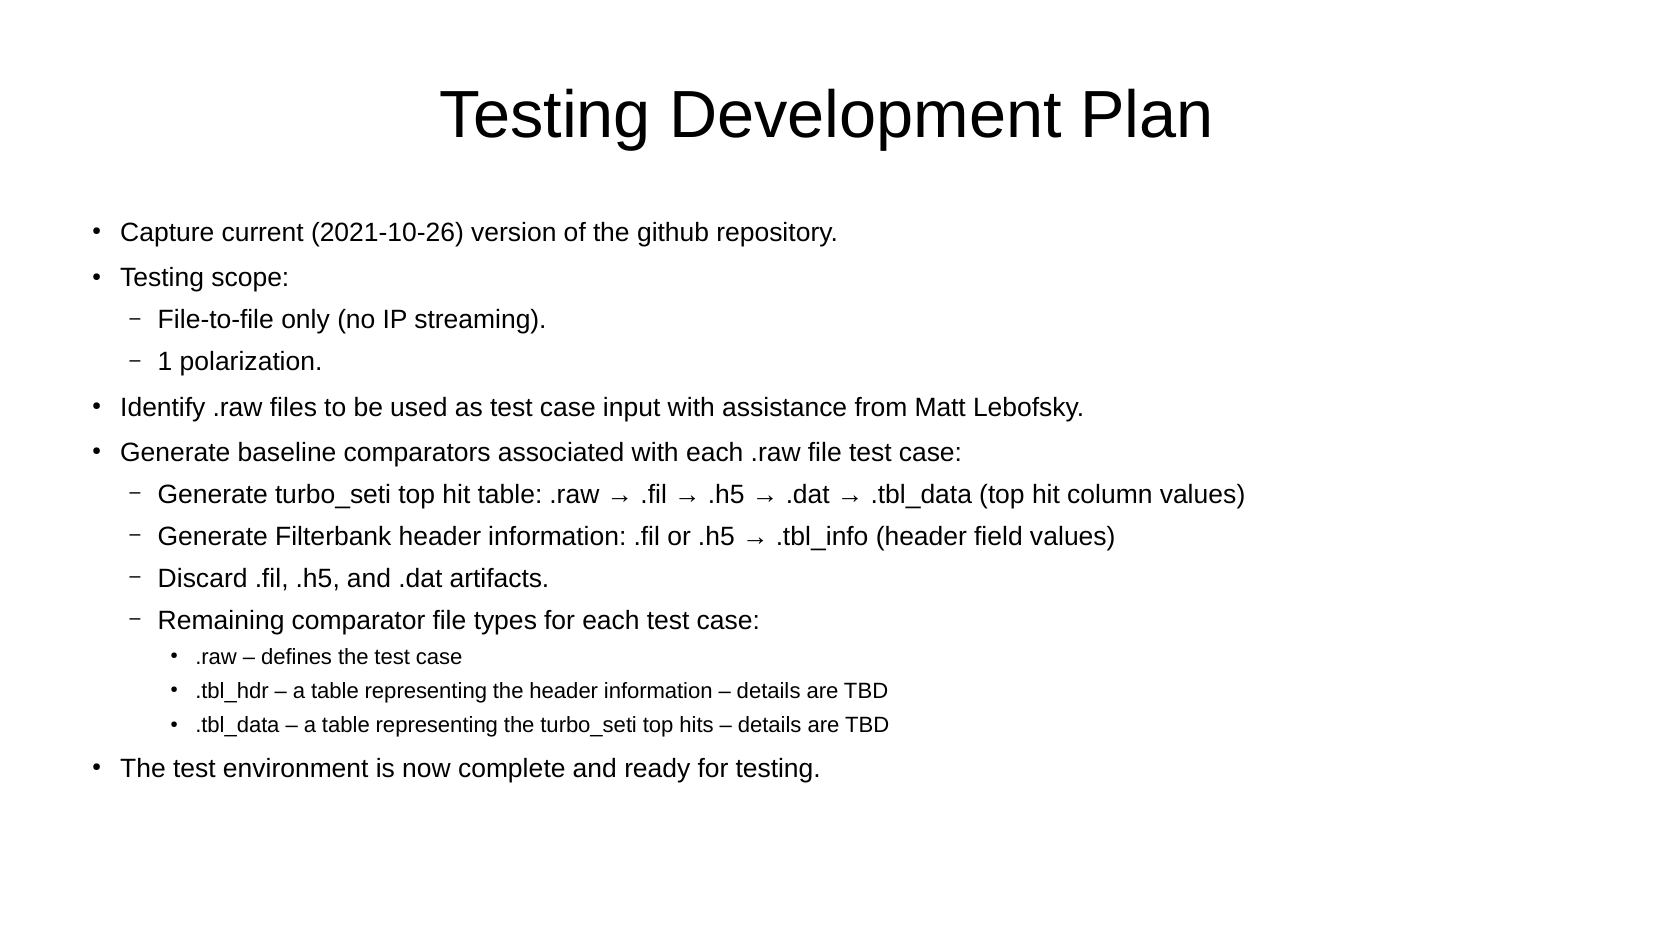

# Testing Development Plan
Capture current (2021-10-26) version of the github repository.
Testing scope:
File-to-file only (no IP streaming).
1 polarization.
Identify .raw files to be used as test case input with assistance from Matt Lebofsky.
Generate baseline comparators associated with each .raw file test case:
Generate turbo_seti top hit table: .raw → .fil → .h5 → .dat → .tbl_data (top hit column values)
Generate Filterbank header information: .fil or .h5 → .tbl_info (header field values)
Discard .fil, .h5, and .dat artifacts.
Remaining comparator file types for each test case:
.raw – defines the test case
.tbl_hdr – a table representing the header information – details are TBD
.tbl_data – a table representing the turbo_seti top hits – details are TBD
The test environment is now complete and ready for testing.